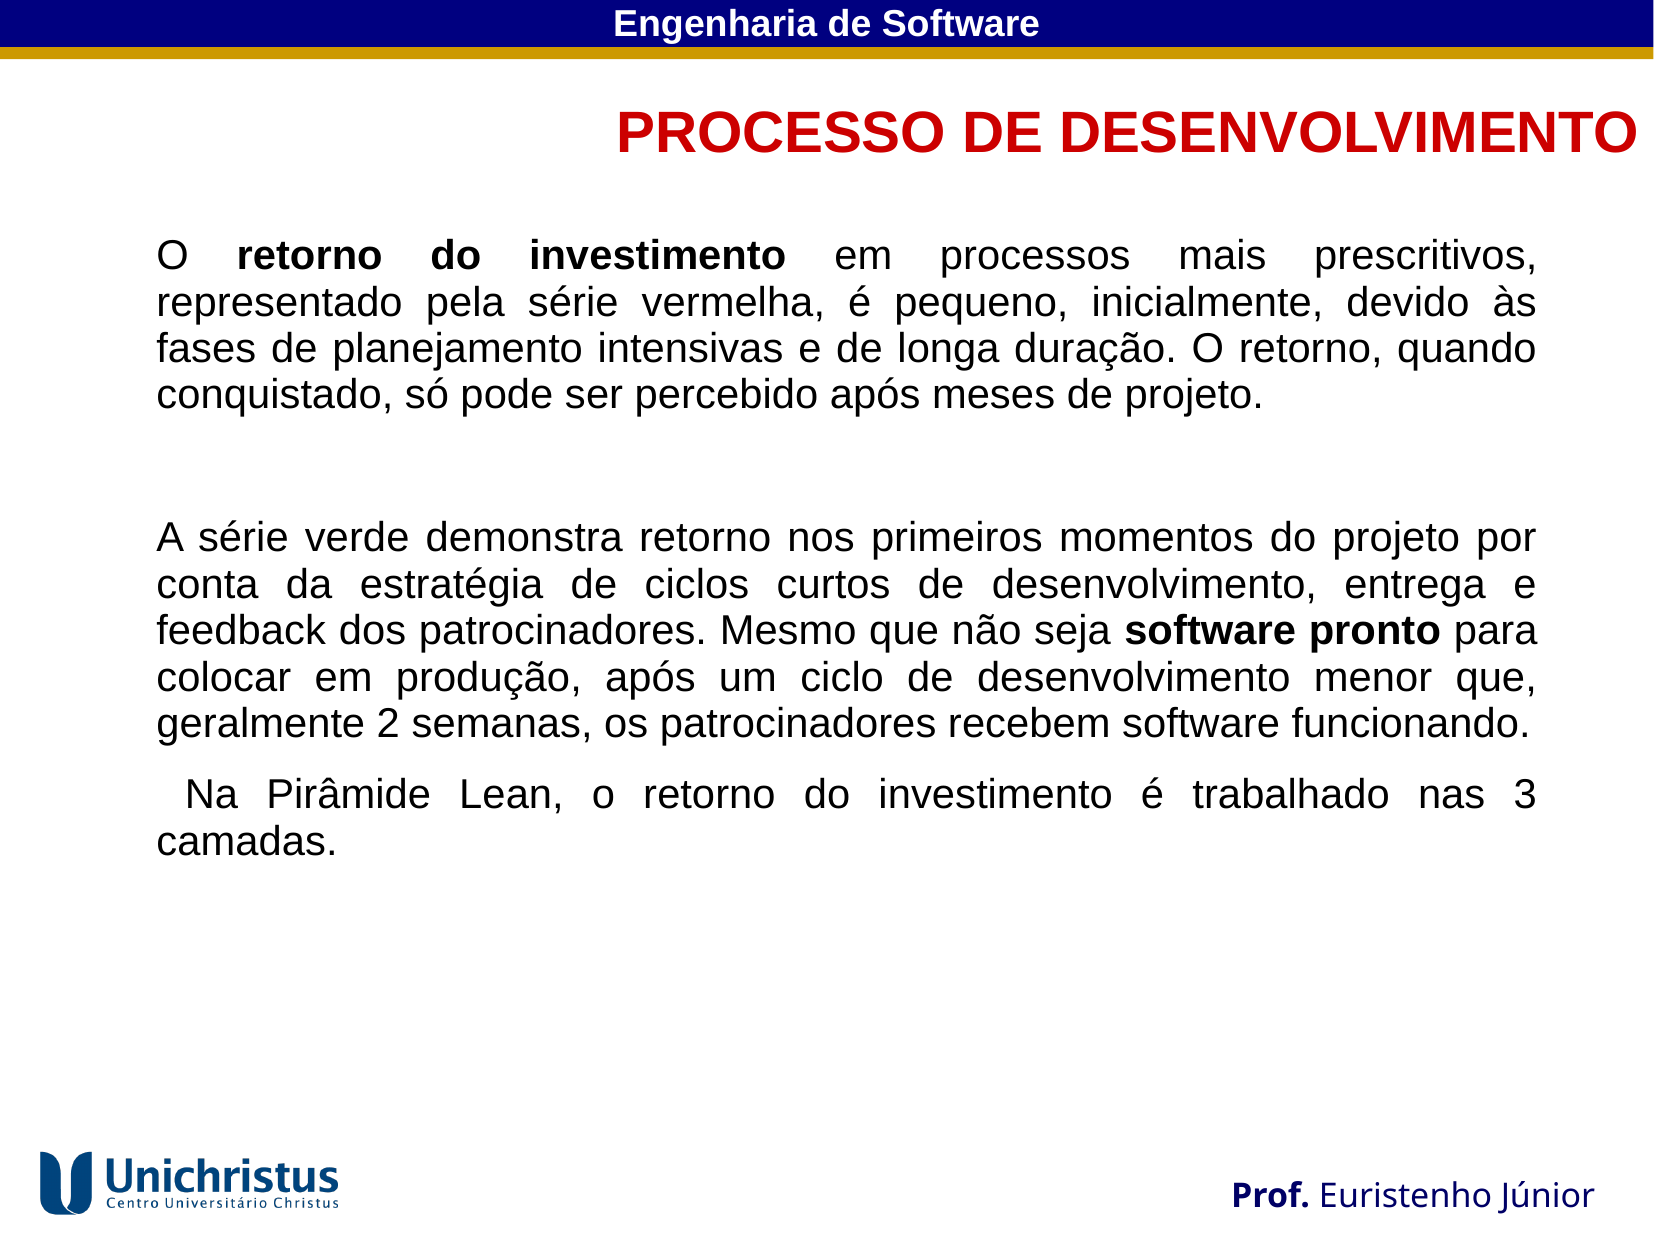

Engenharia de Software
PROCESSO DE DESENVOLVIMENTO
O retorno do investimento em processos mais prescritivos, representado pela série vermelha, é pequeno, inicialmente, devido às fases de planejamento intensivas e de longa duração. O retorno, quando conquistado, só pode ser percebido após meses de projeto.
A série verde demonstra retorno nos primeiros momentos do projeto por conta da estratégia de ciclos curtos de desenvolvimento, entrega e feedback dos patrocinadores. Mesmo que não seja software pronto para colocar em produção, após um ciclo de desenvolvimento menor que, geralmente 2 semanas, os patrocinadores recebem software funcionando.
 Na Pirâmide Lean, o retorno do investimento é trabalhado nas 3 camadas.
Prof. Euristenho Júnior